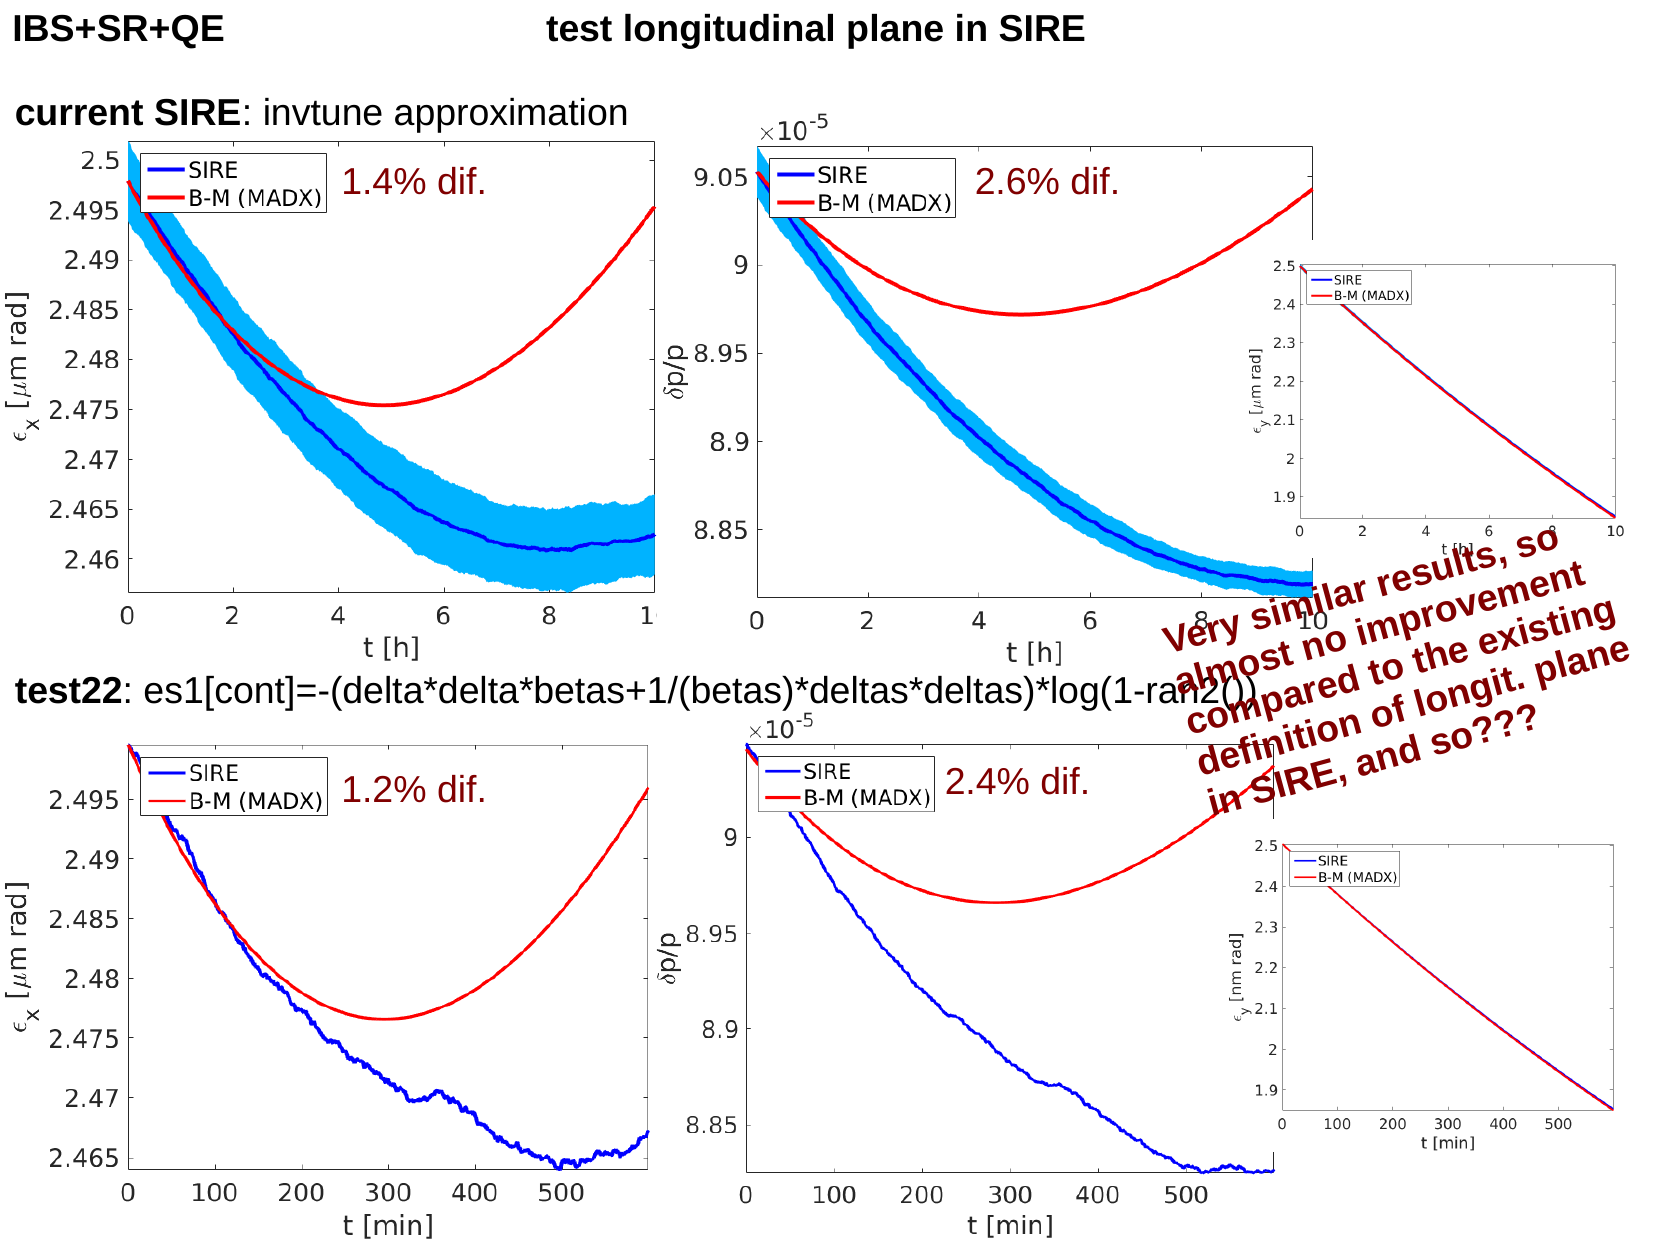

IBS+SR+QE
test longitudinal plane in SIRE
current SIRE: invtune approximation
1.4% dif.
2.6% dif.
Very similar results, so almost no improvement compared to the existing definition of longit. plane in SIRE, and so???
test22: es1[cont]=-(delta*delta*betas+1/(betas)*deltas*deltas)*log(1-ran2())
2.4% dif.
1.2% dif.